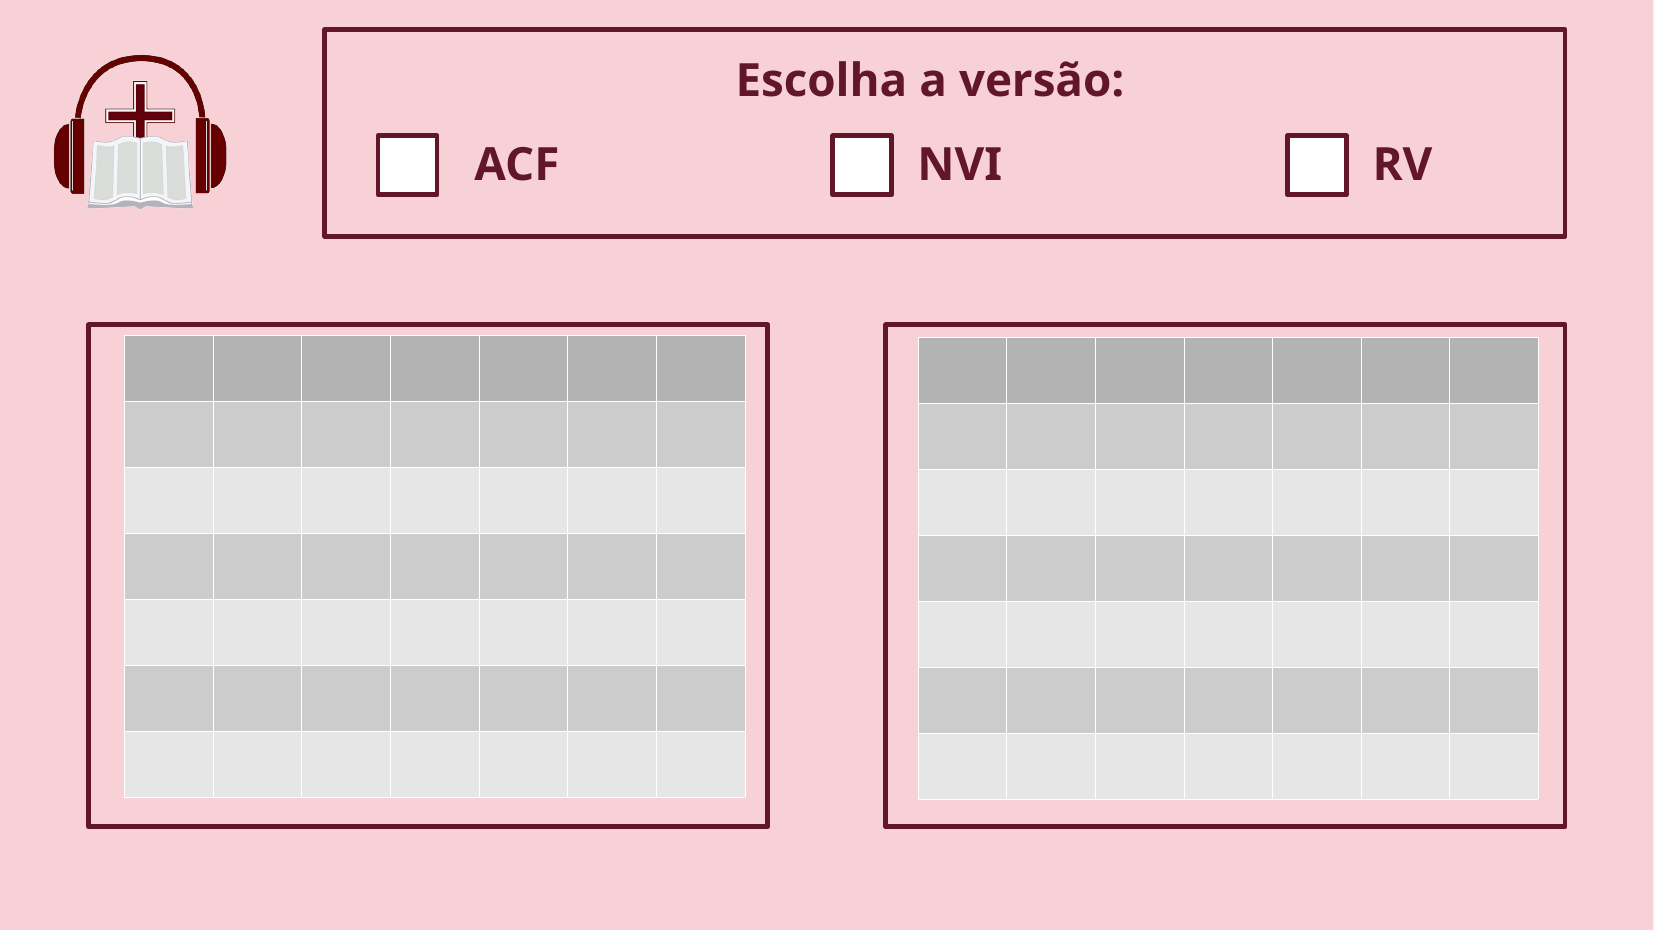

Escolha a versão:
ACF
NVI
RV
| | | | | | | |
| --- | --- | --- | --- | --- | --- | --- |
| | | | | | | |
| | | | | | | |
| | | | | | | |
| | | | | | | |
| | | | | | | |
| | | | | | | |
| | | | | | | |
| --- | --- | --- | --- | --- | --- | --- |
| | | | | | | |
| | | | | | | |
| | | | | | | |
| | | | | | | |
| | | | | | | |
| | | | | | | |